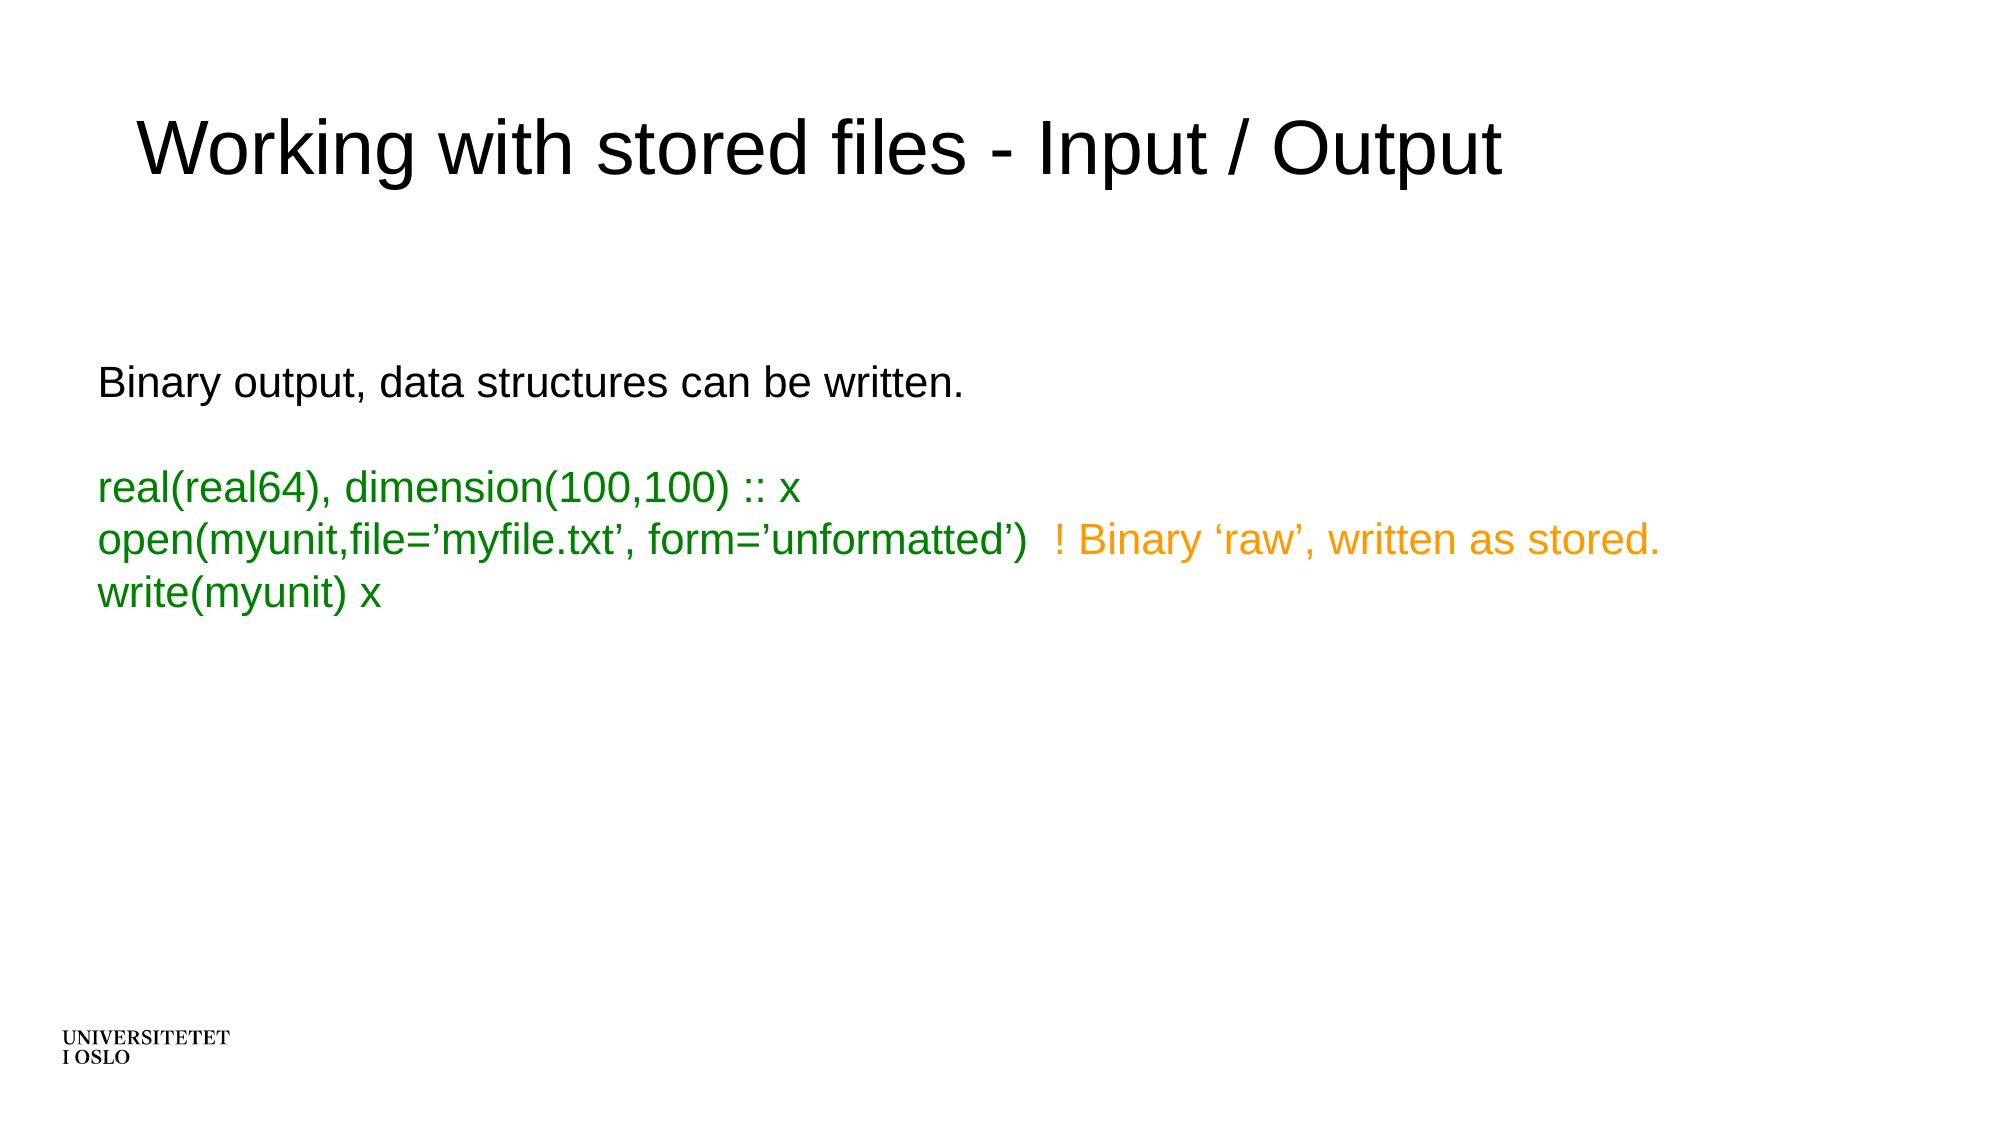

# Working with stored files - Input / Output
Binary output, data structures can be written.
real(real64), dimension(100,100) :: x
open(myunit,file=’myfile.txt’, form=’unformatted’) ! Binary ‘raw’, written as stored.
write(myunit) x